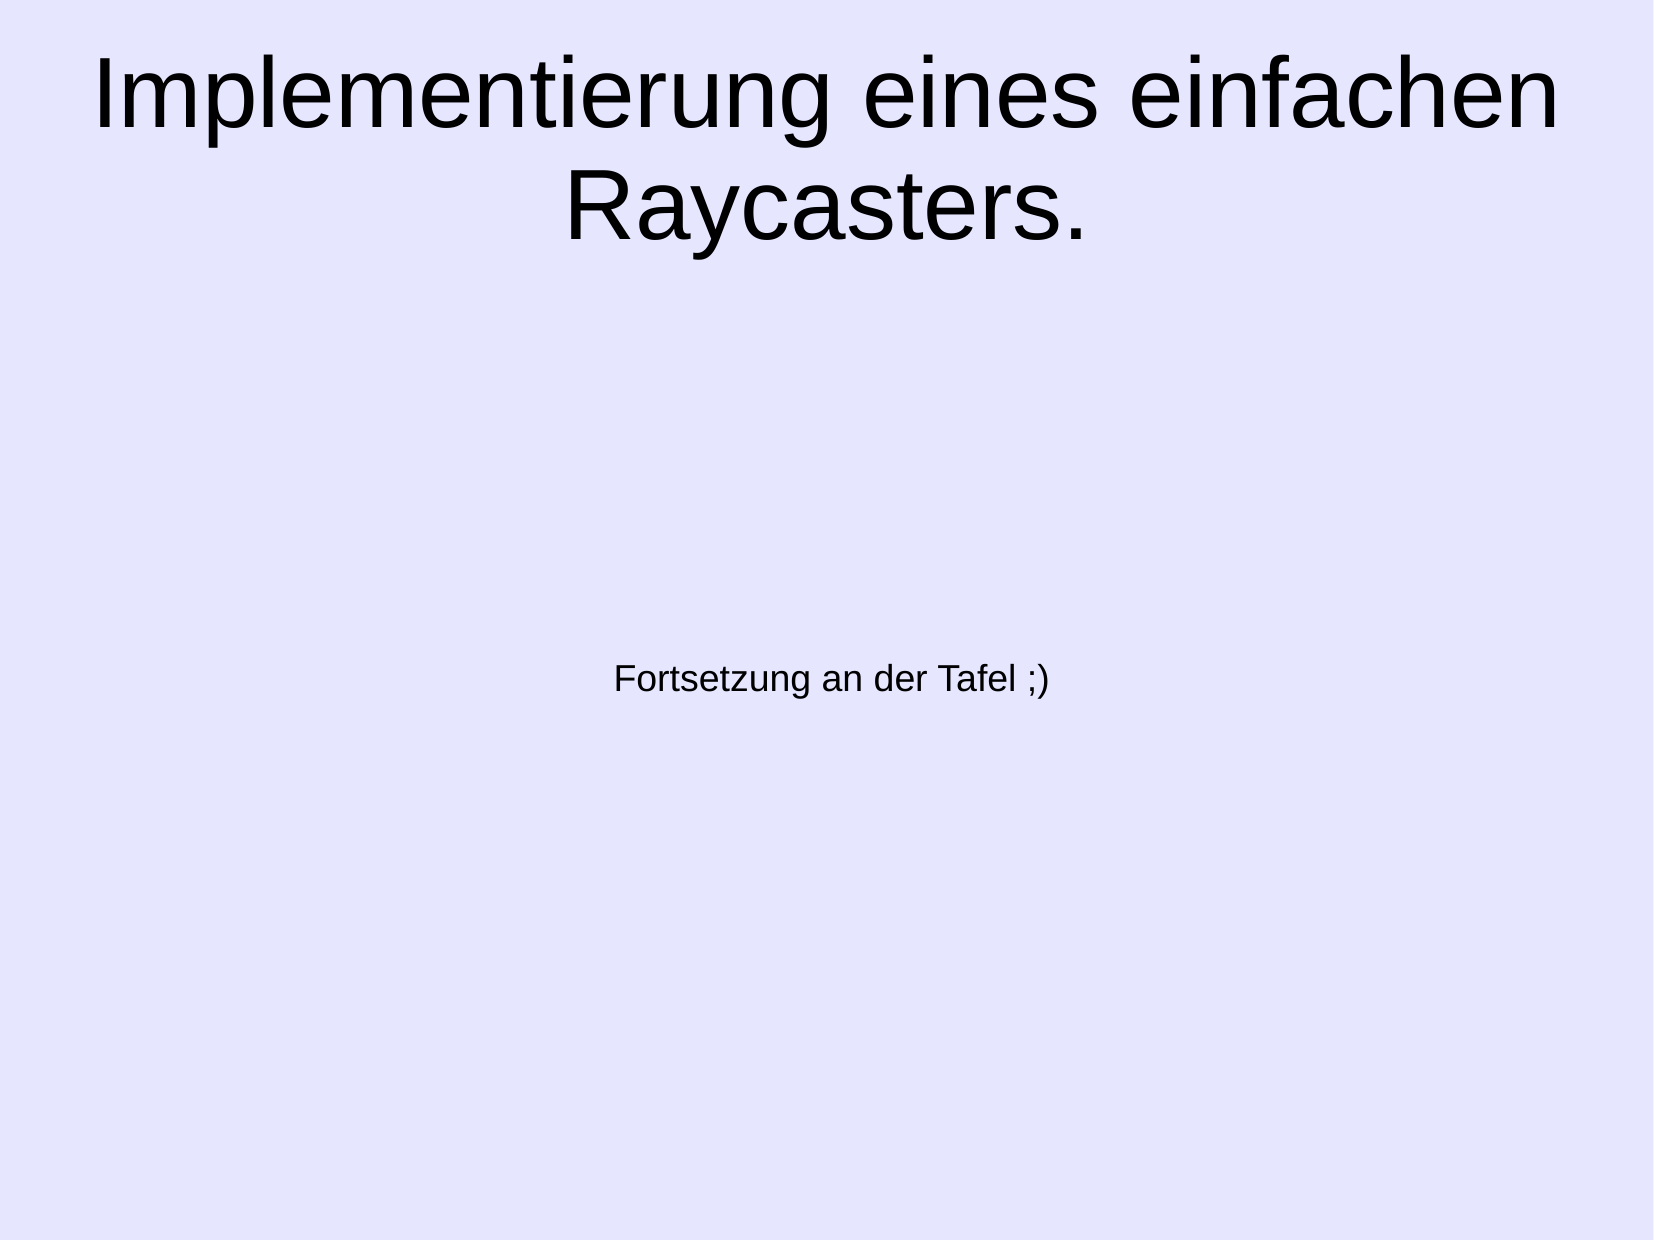

Implementierung eines einfachen Raycasters.
Fortsetzung an der Tafel ;)